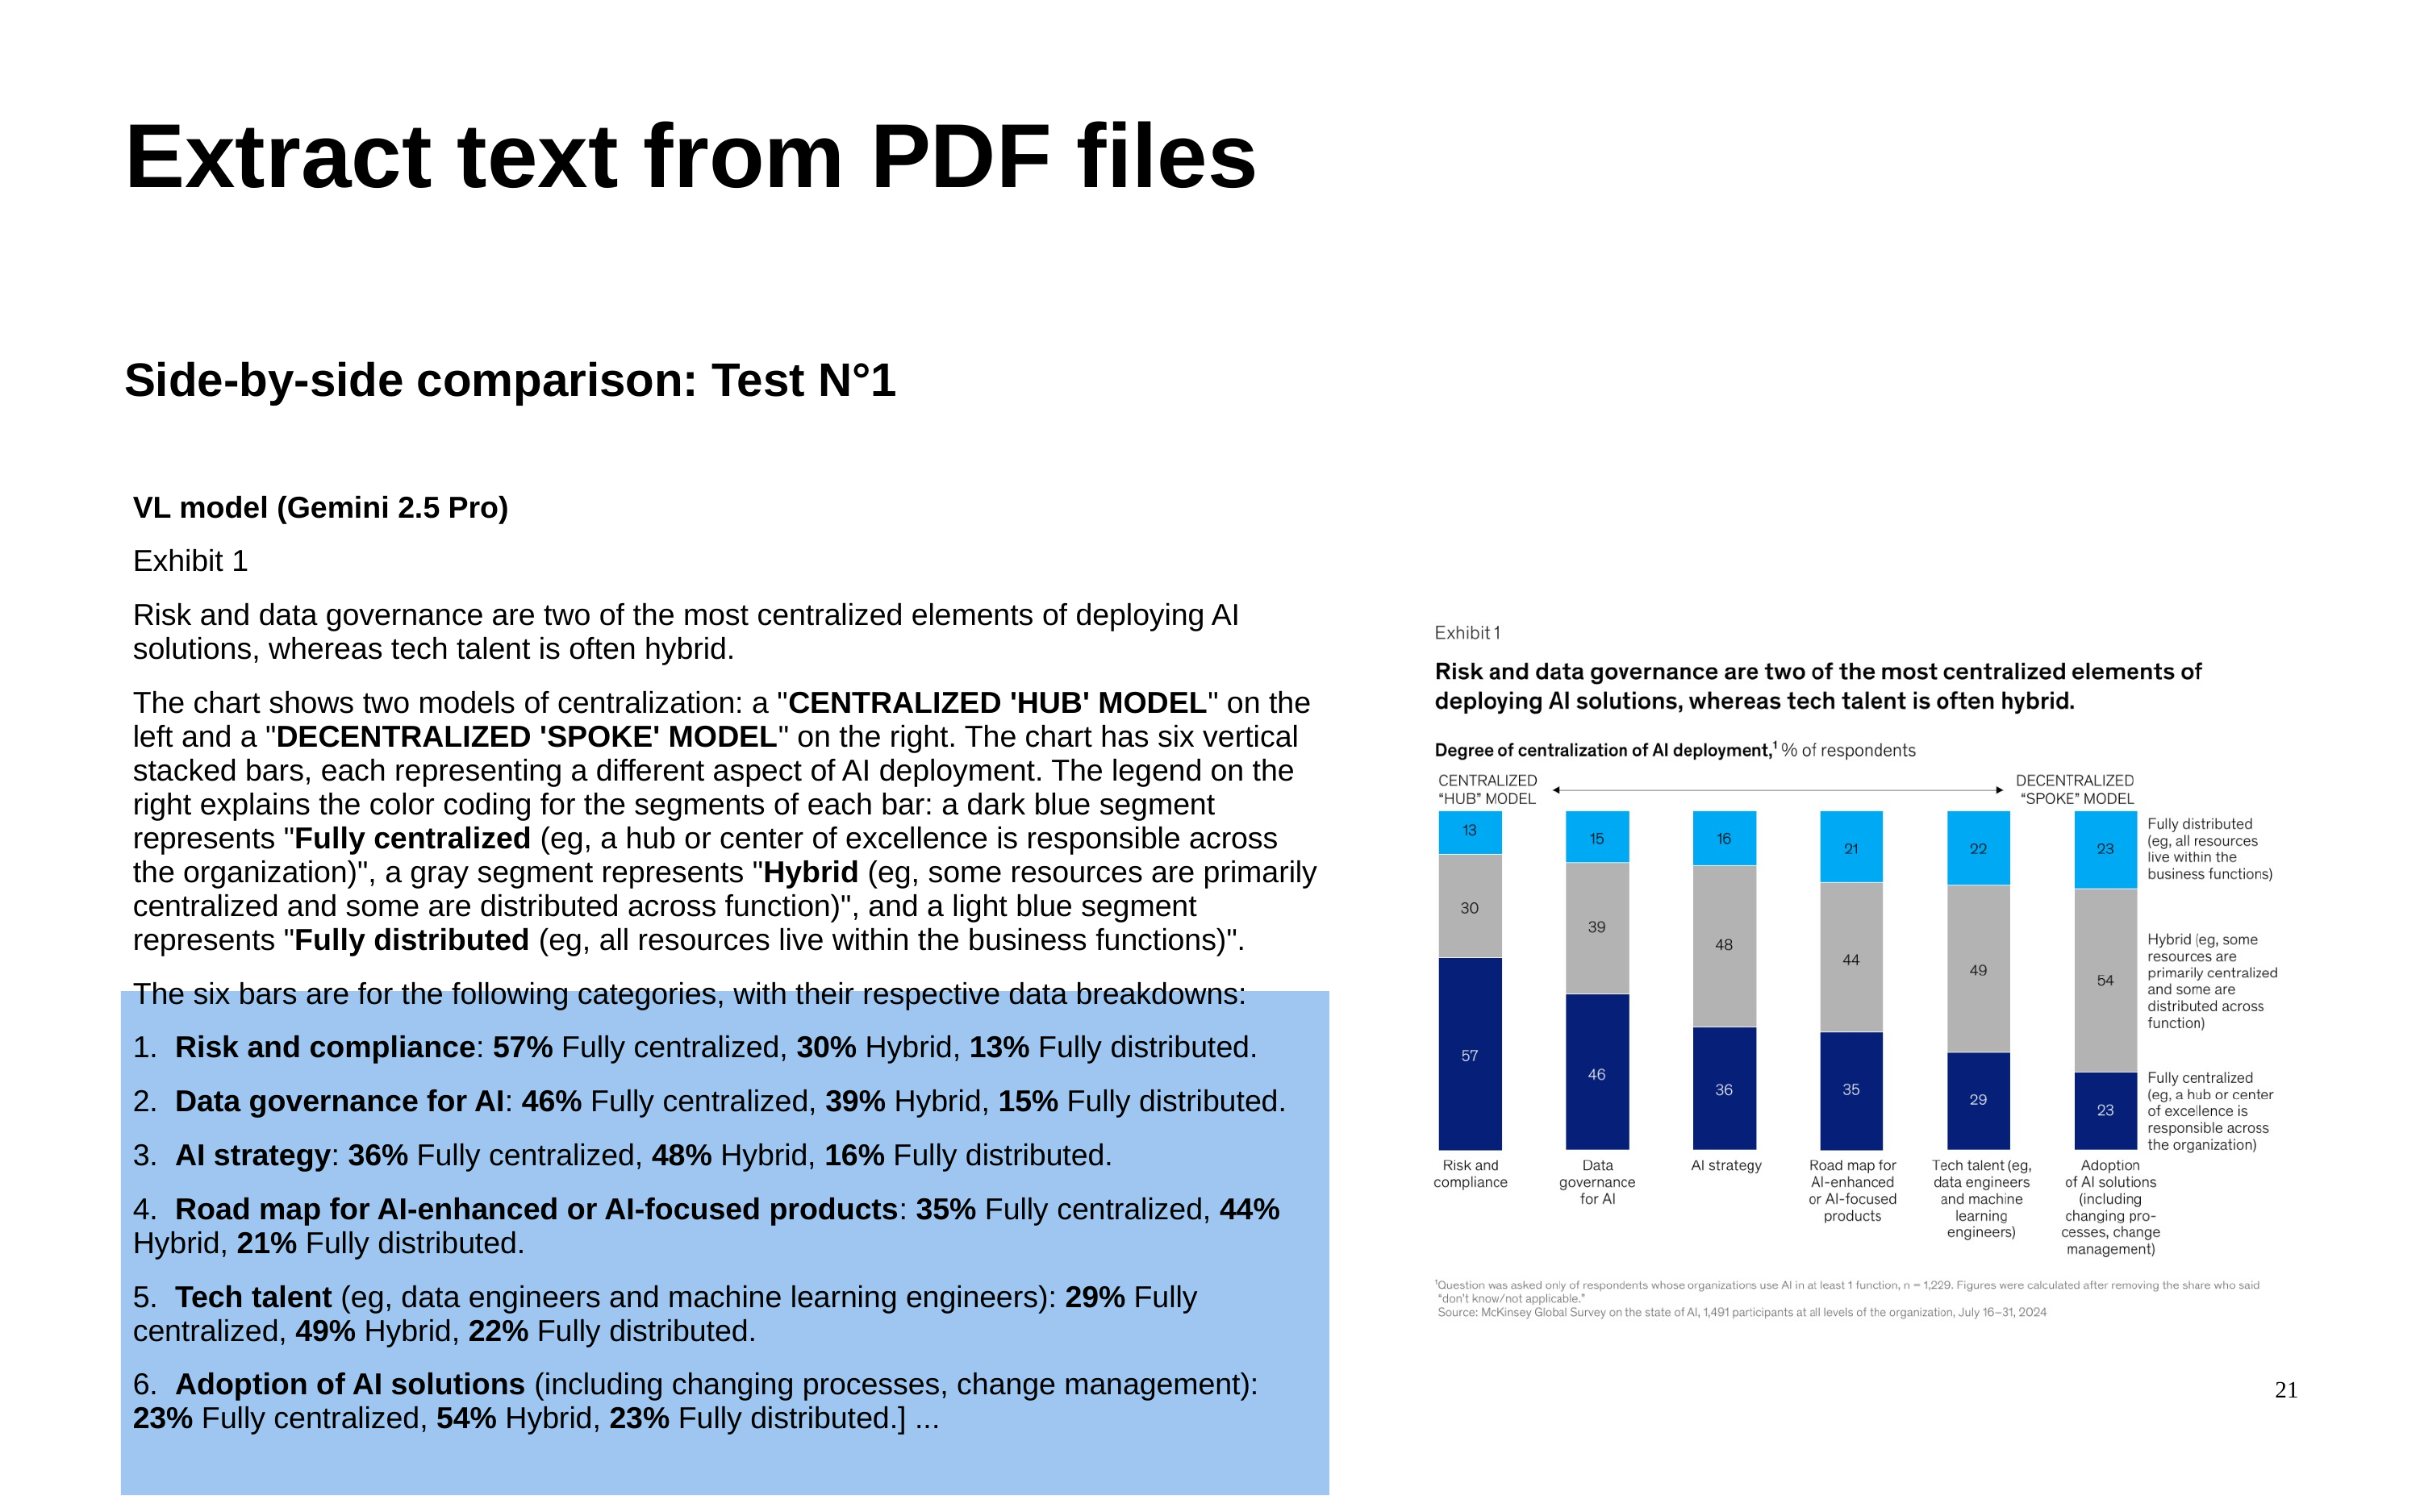

Extract text from PDF files
Side-by-side comparison: Test N°1
VL model (Gemini 2.5 Pro)
Exhibit 1
Risk and data governance are two of the most centralized elements of deploying AI solutions, whereas tech talent is often hybrid.
The chart shows two models of centralization: a "CENTRALIZED 'HUB' MODEL" on the left and a "DECENTRALIZED 'SPOKE' MODEL" on the right. The chart has six vertical stacked bars, each representing a different aspect of AI deployment. The legend on the right explains the color coding for the segments of each bar: a dark blue segment represents "Fully centralized (eg, a hub or center of excellence is responsible across the organization)", a gray segment represents "Hybrid (eg, some resources are primarily centralized and some are distributed across function)", and a light blue segment represents "Fully distributed (eg, all resources live within the business functions)".
The six bars are for the following categories, with their respective data breakdowns:
1. Risk and compliance: 57% Fully centralized, 30% Hybrid, 13% Fully distributed.
2. Data governance for AI: 46% Fully centralized, 39% Hybrid, 15% Fully distributed.
3. AI strategy: 36% Fully centralized, 48% Hybrid, 16% Fully distributed.
4. Road map for AI-enhanced or AI-focused products: 35% Fully centralized, 44% Hybrid, 21% Fully distributed.
5. Tech talent (eg, data engineers and machine learning engineers): 29% Fully centralized, 49% Hybrid, 22% Fully distributed.
6. Adoption of AI solutions (including changing processes, change management): 23% Fully centralized, 54% Hybrid, 23% Fully distributed.] ...
21